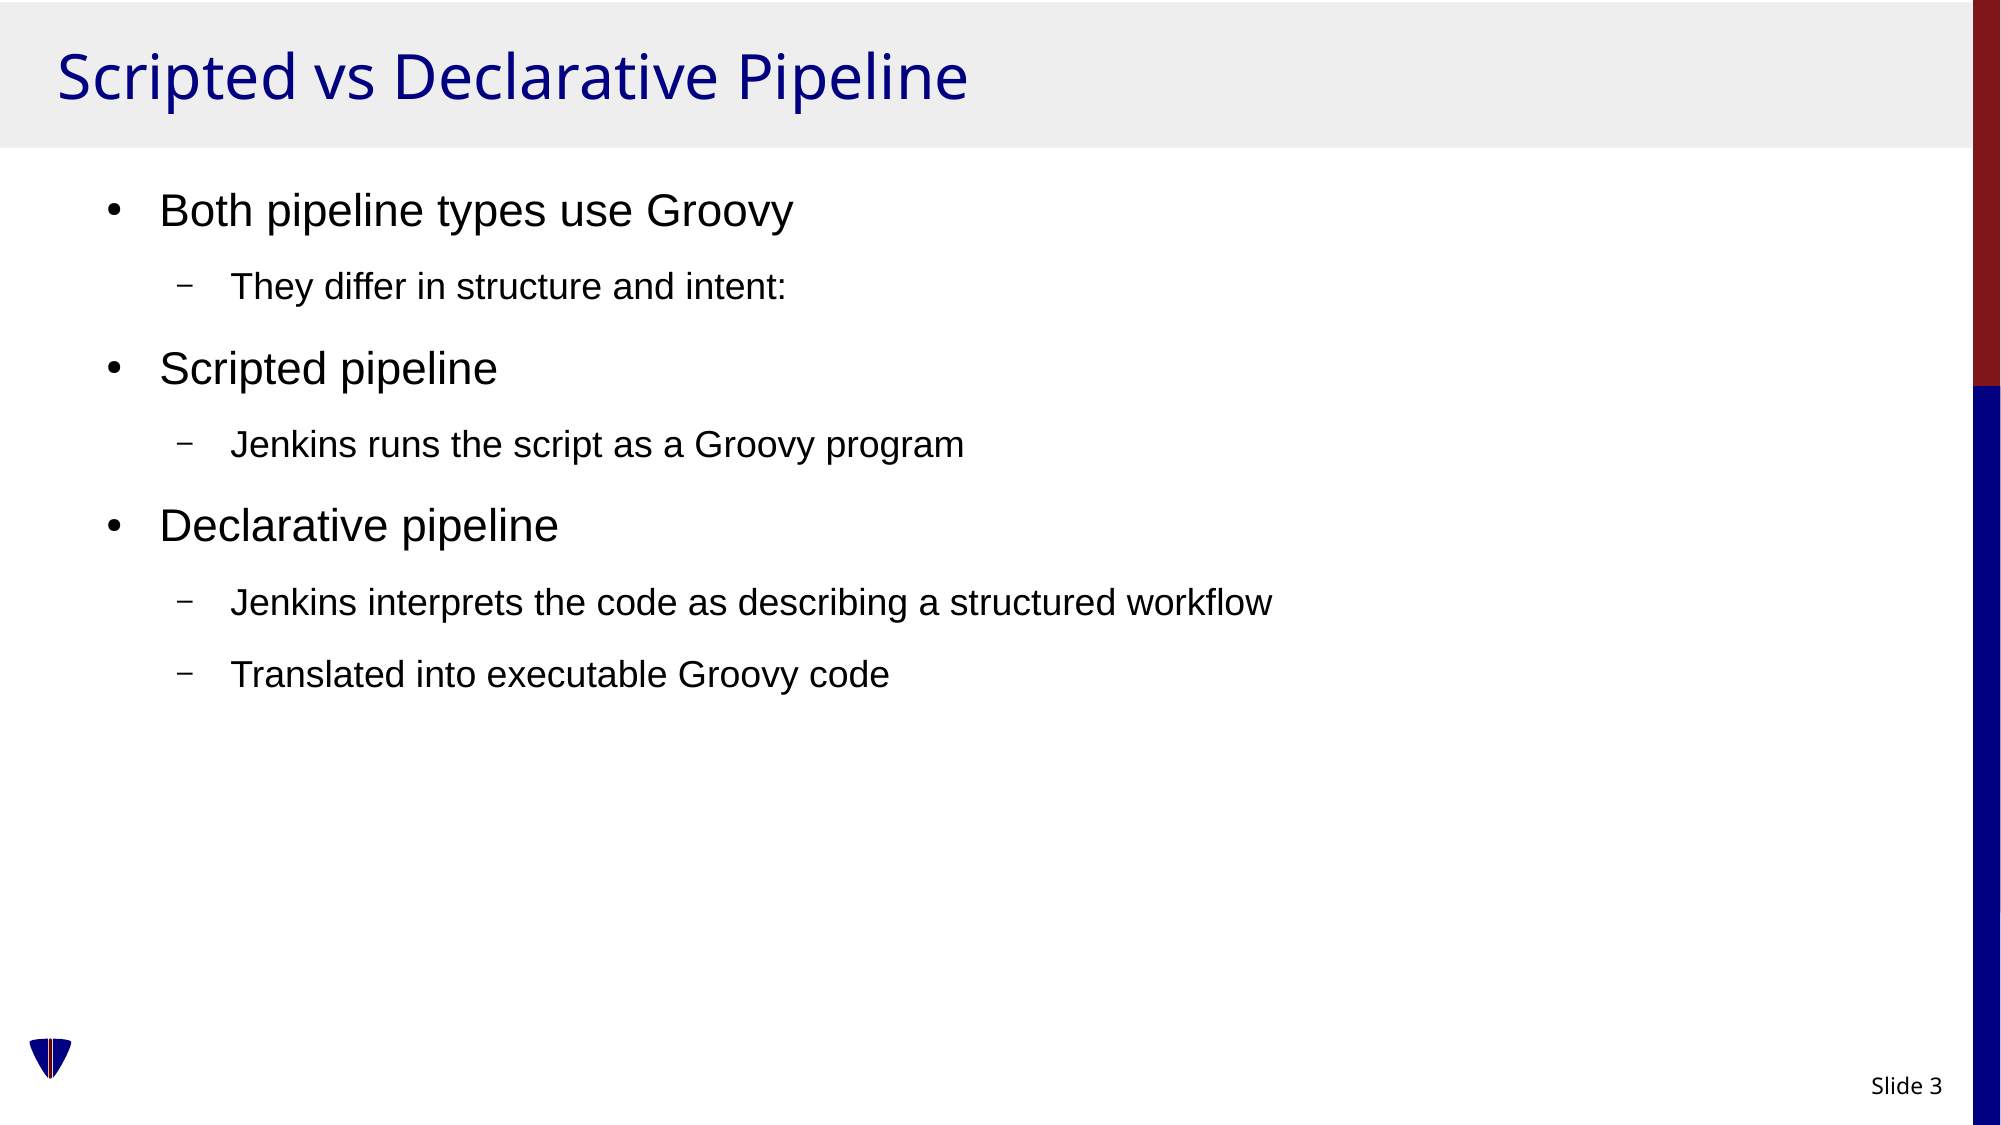

# Scripted vs Declarative Pipeline
Both pipeline types use Groovy
They differ in structure and intent:
Scripted pipeline
Jenkins runs the script as a Groovy program
Declarative pipeline
Jenkins interprets the code as describing a structured workflow
Translated into executable Groovy code